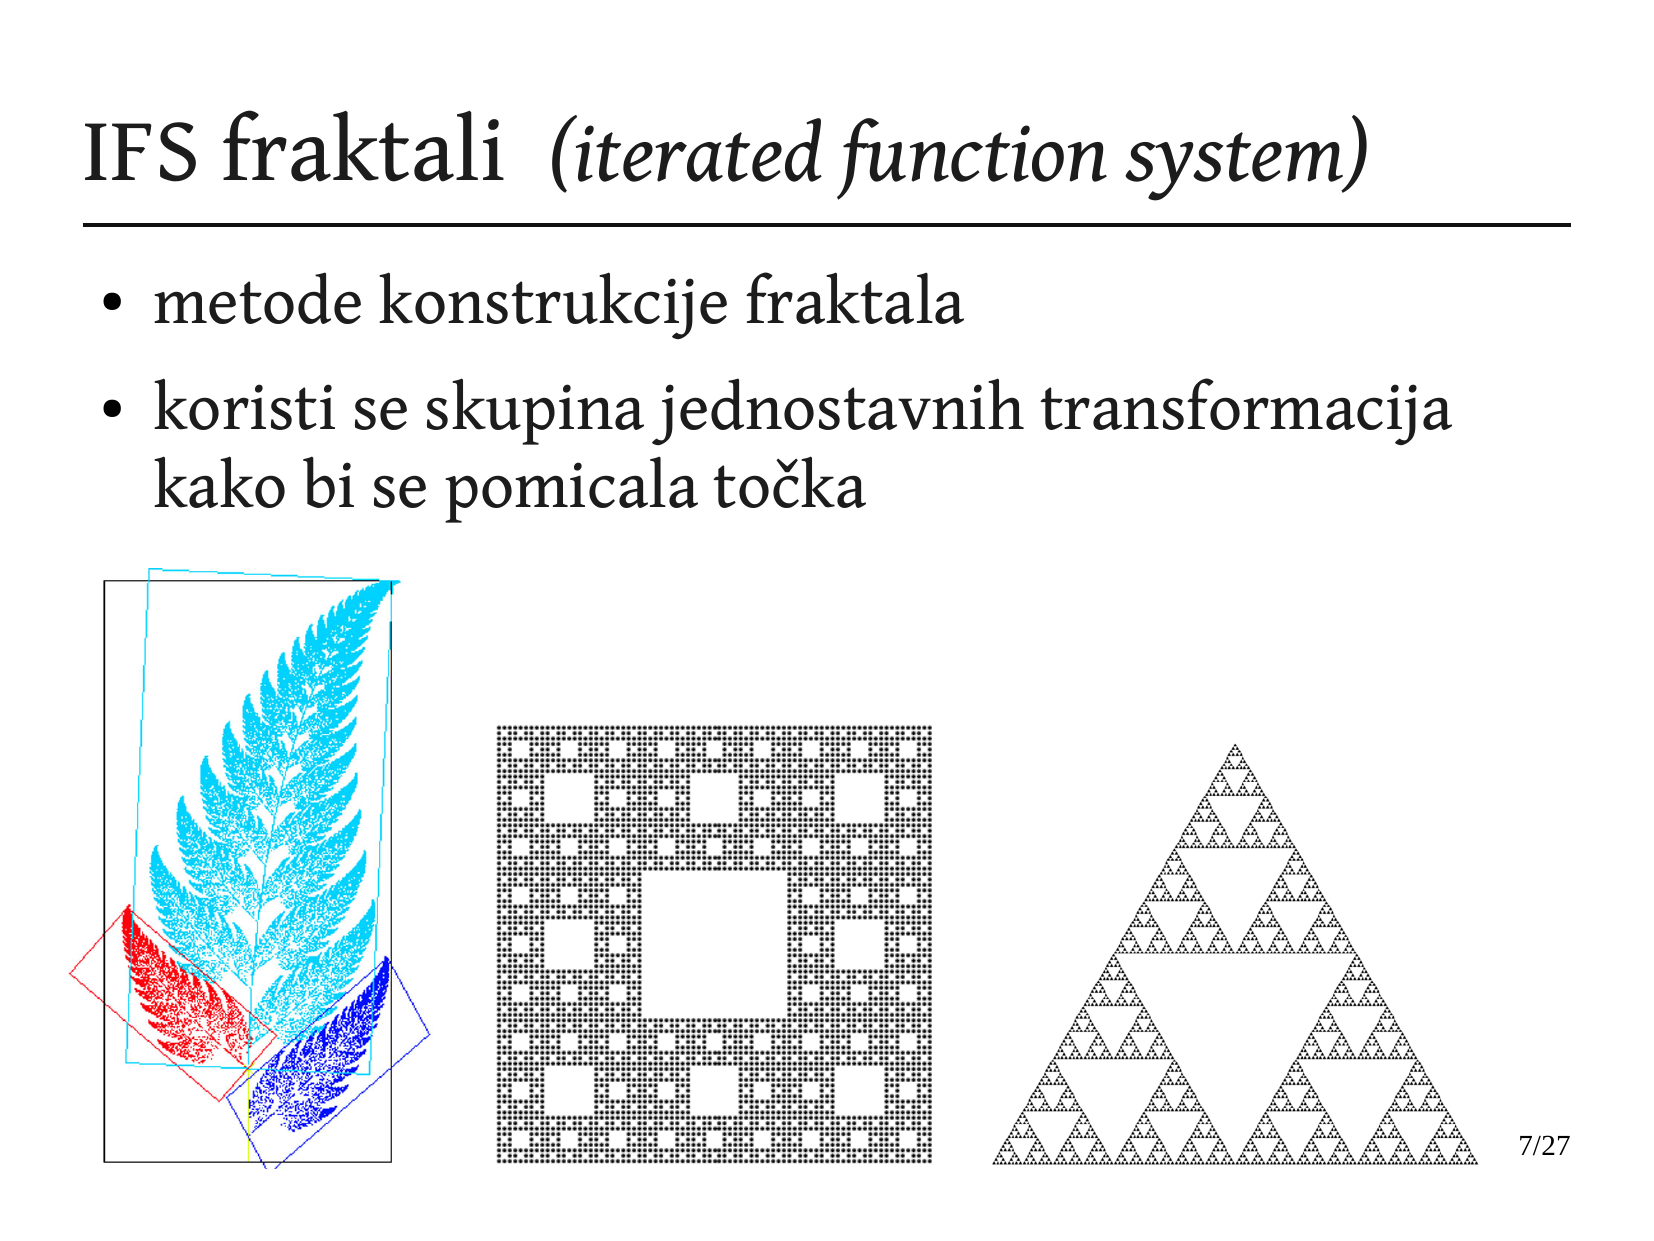

# IFS fraktali (iterated function system)
metode konstrukcije fraktala
koristi se skupina jednostavnih transformacija kako bi se pomicala točka
7